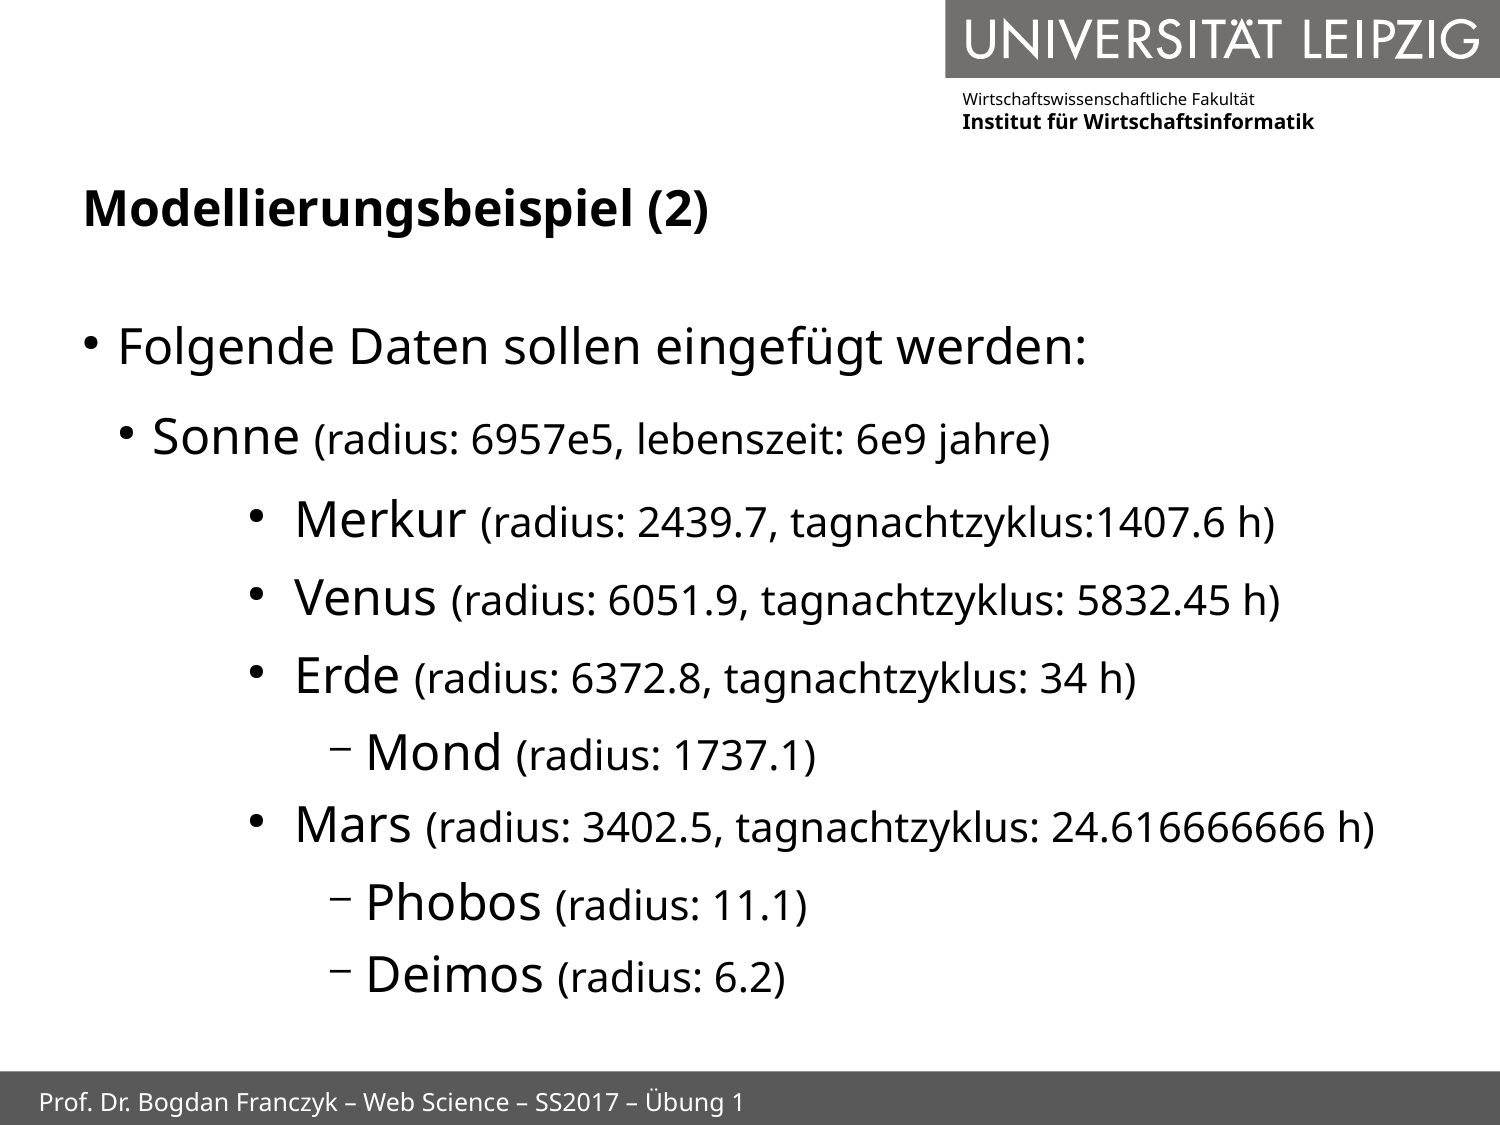

# Modellierungsbeispiel (2)
Folgende Daten sollen eingefügt werden:
Sonne (radius: 6957e5, lebenszeit: 6e9 jahre)
Merkur (radius: 2439.7, tagnachtzyklus:1407.6 h)
Venus (radius: 6051.9, tagnachtzyklus: 5832.45 h)
Erde (radius: 6372.8, tagnachtzyklus: 34 h)
Mond (radius: 1737.1)
Mars (radius: 3402.5, tagnachtzyklus: 24.616666666 h)
Phobos (radius: 11.1)
Deimos (radius: 6.2)